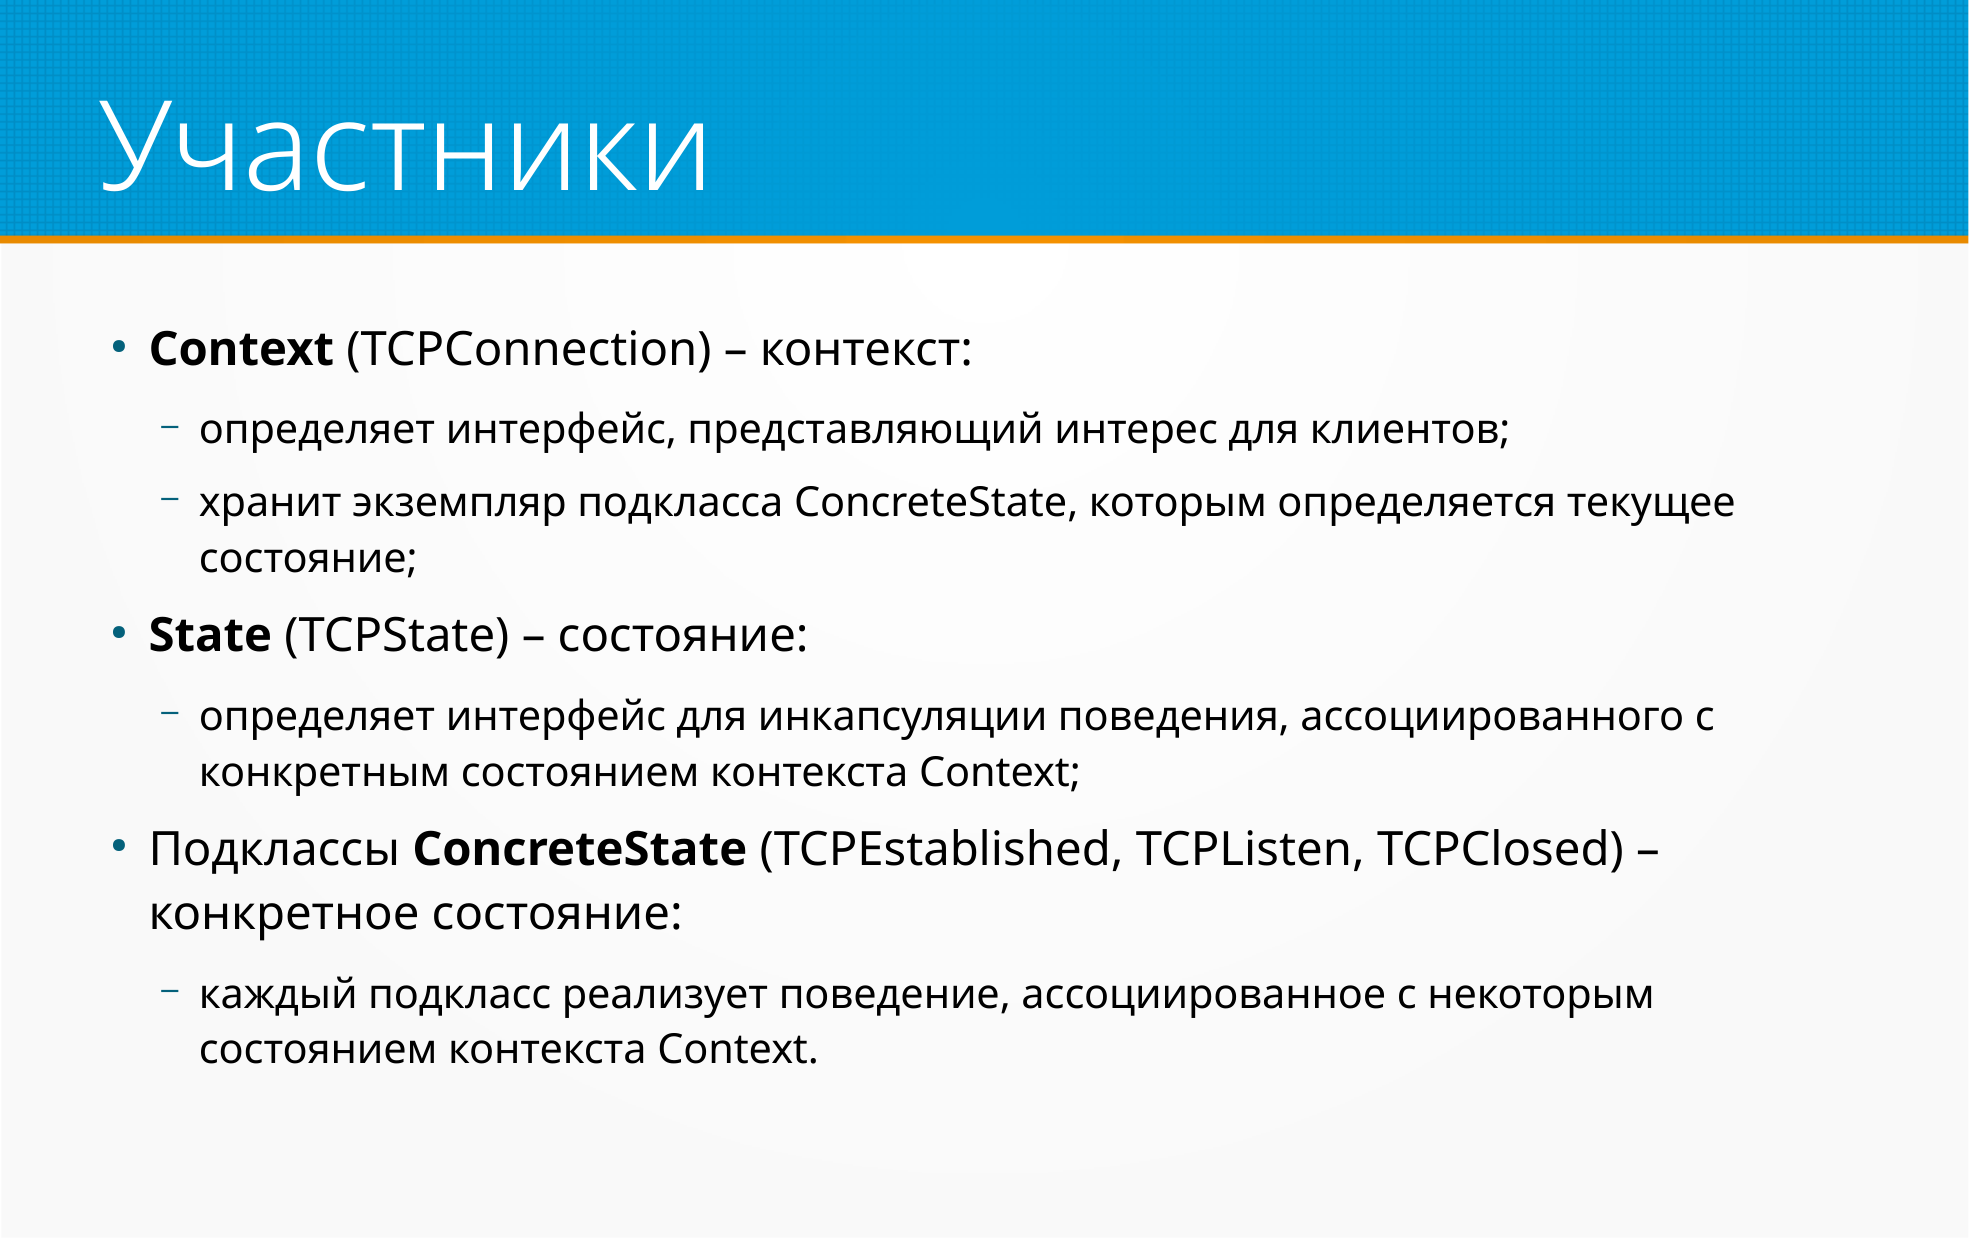

# Участники
Context (TCPConnection) – контекст:
определяет интерфейс, представляющий интерес для клиентов;
хранит экземпляр подкласса ConcreteState, которым определяется текущее состояние;
State (TCPState) – состояние:
определяет интерфейс для инкапсуляции поведения, ассоциированного с конкретным состоянием контекста Context;
Подклассы ConcreteState (TCPEstablished, TCPListen, TCPClosed) – конкретное состояние:
каждый подкласс реализует поведение, ассоциированное с некоторым состоянием контекста Context.